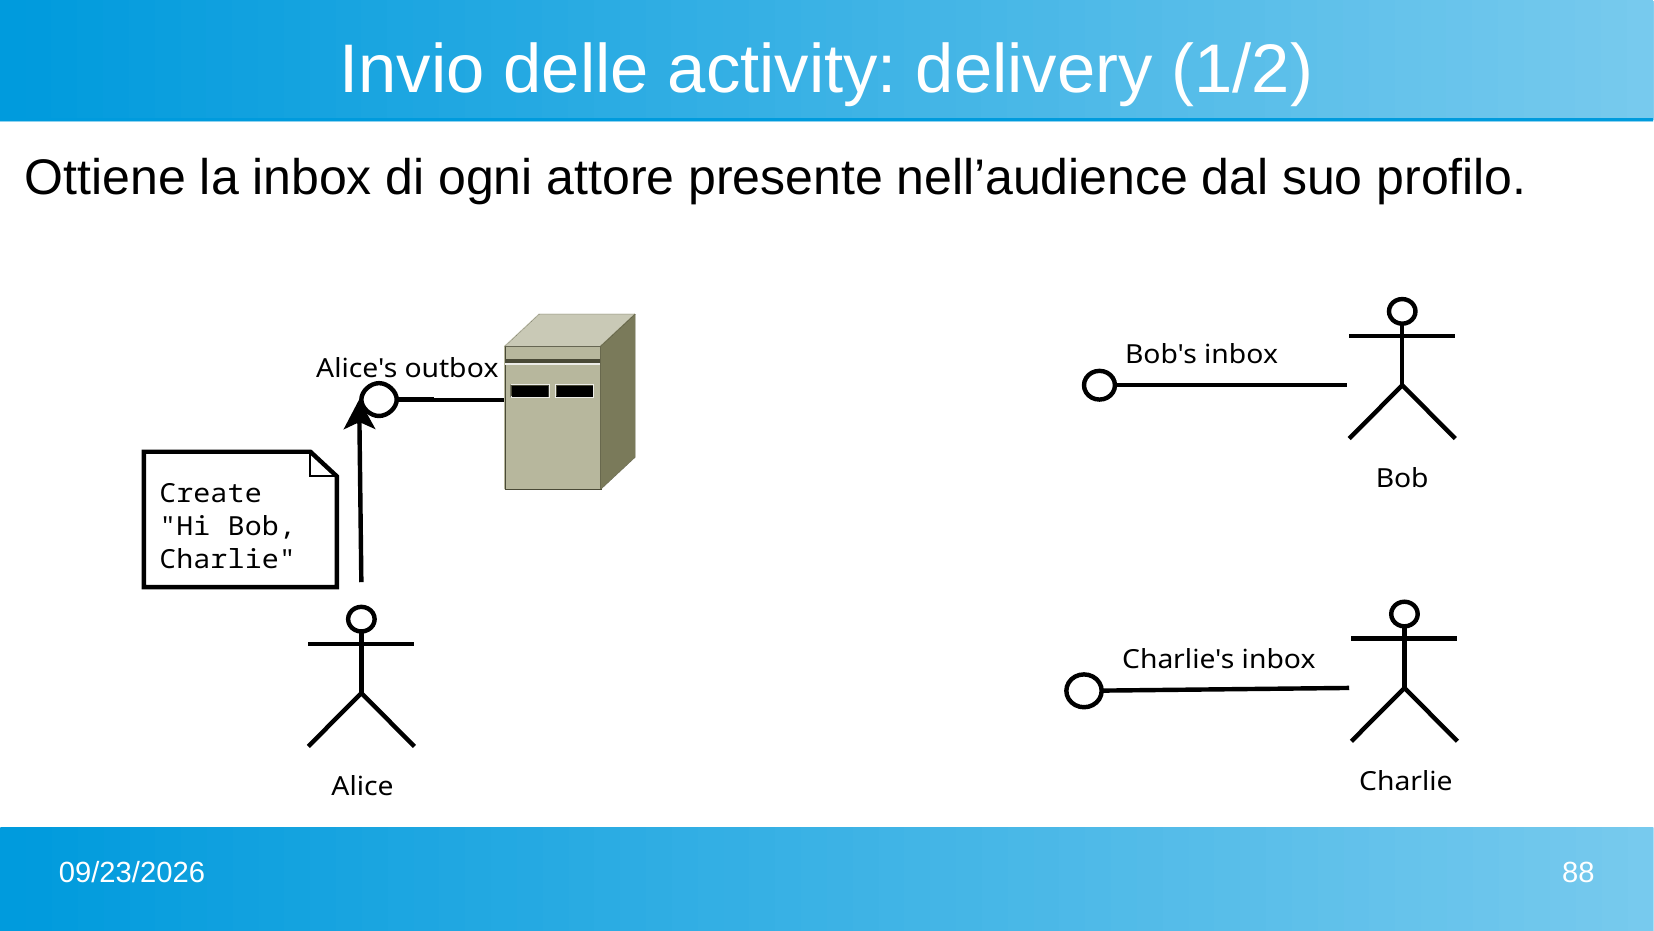

# Invio delle activity: delivery (1/2)
Ottiene la inbox di ogni attore presente nell’audience dal suo profilo.
88